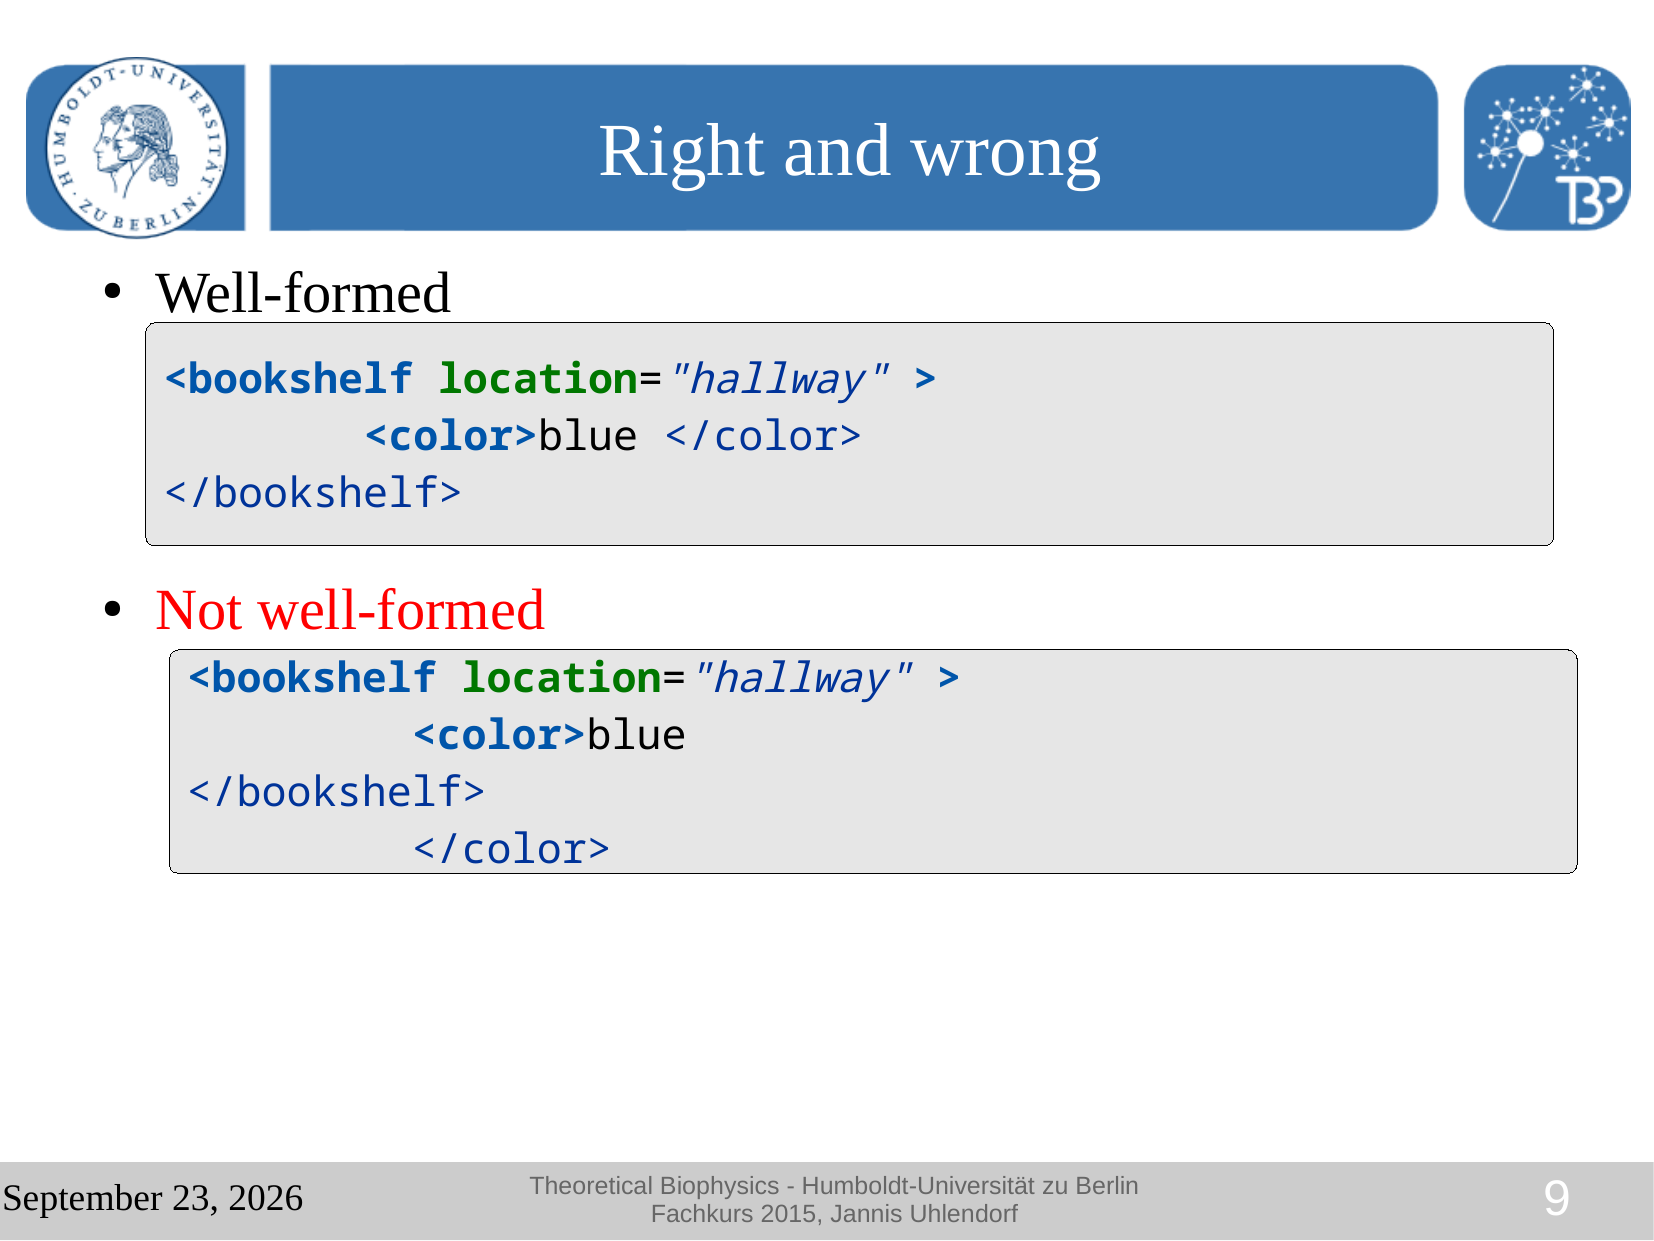

# Right and wrong
Well-formed
Not well-formed
<bookshelf location="hallway" >
        <color>blue </color>
</bookshelf>
<bookshelf location="hallway" >
			<color>blue
</bookshelf>
			</color>
9